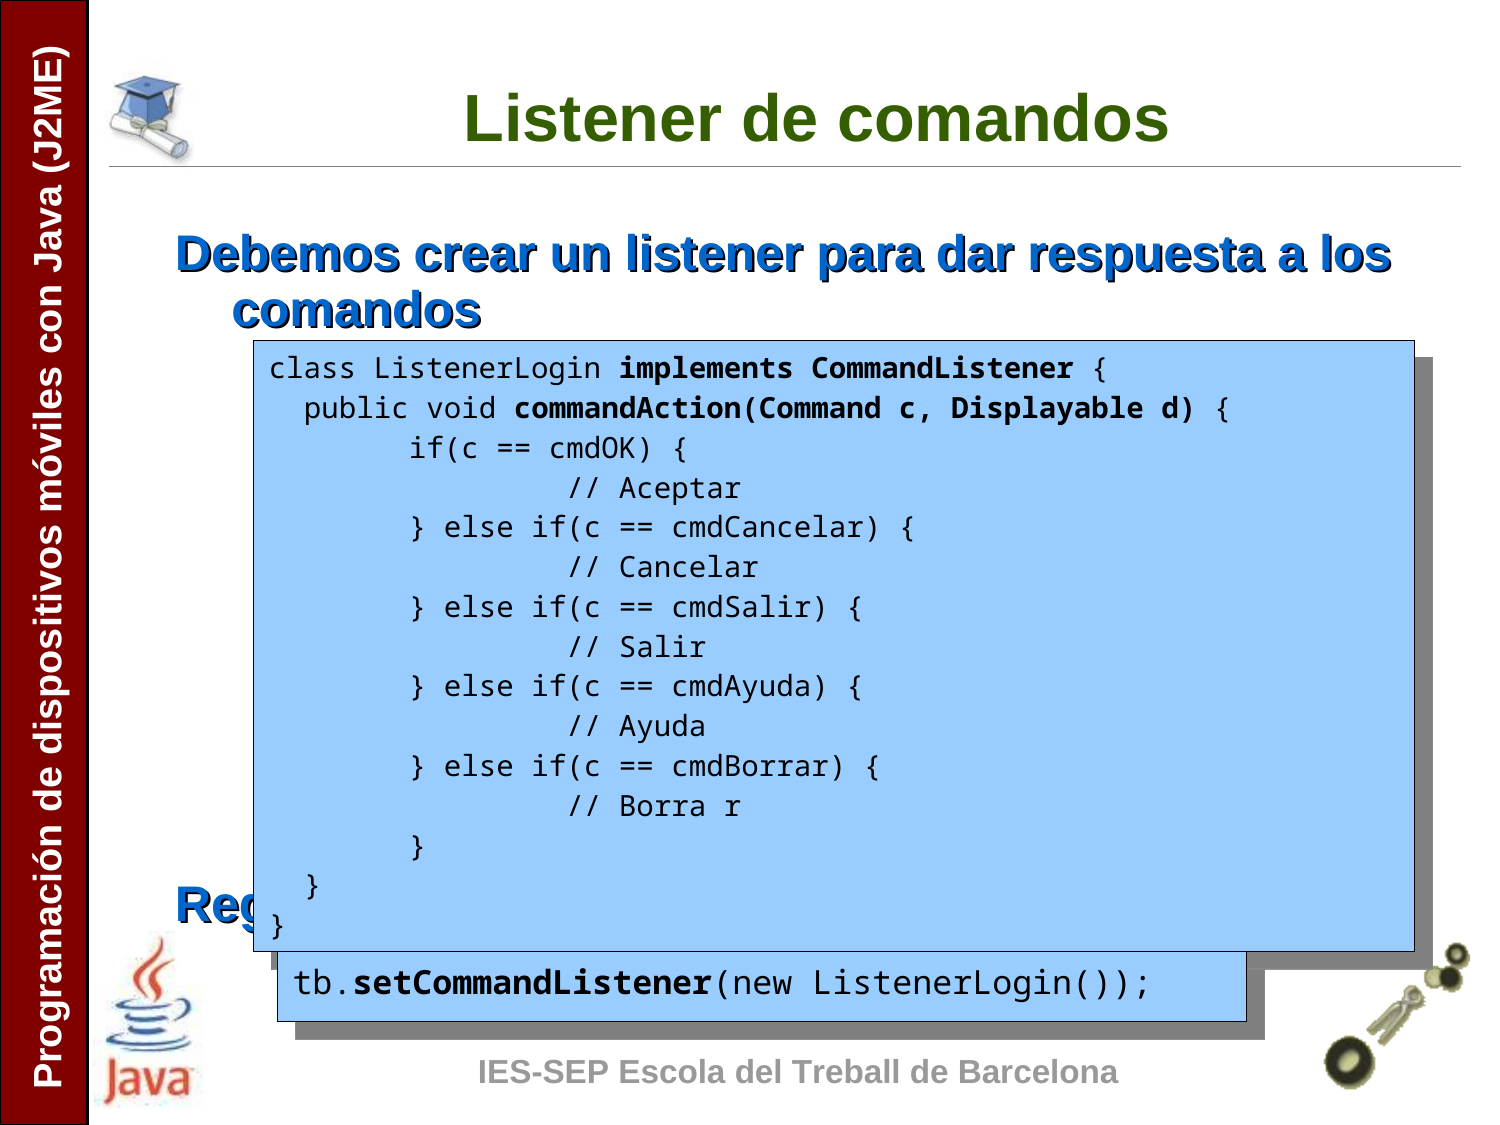

# Listener de comandos
Debemos crear un listener para dar respuesta a los comandos
Registrar el listener en el displayable
class ListenerLogin implements CommandListener {
 public void commandAction(Command c, Displayable d) {
 if(c == cmdOK) {
 // Aceptar
 } else if(c == cmdCancelar) {
 // Cancelar
 } else if(c == cmdSalir) {
 // Salir
 } else if(c == cmdAyuda) {
 // Ayuda
 } else if(c == cmdBorrar) {
 // Borra r
 }
 }
}
tb.setCommandListener(new ListenerLogin());